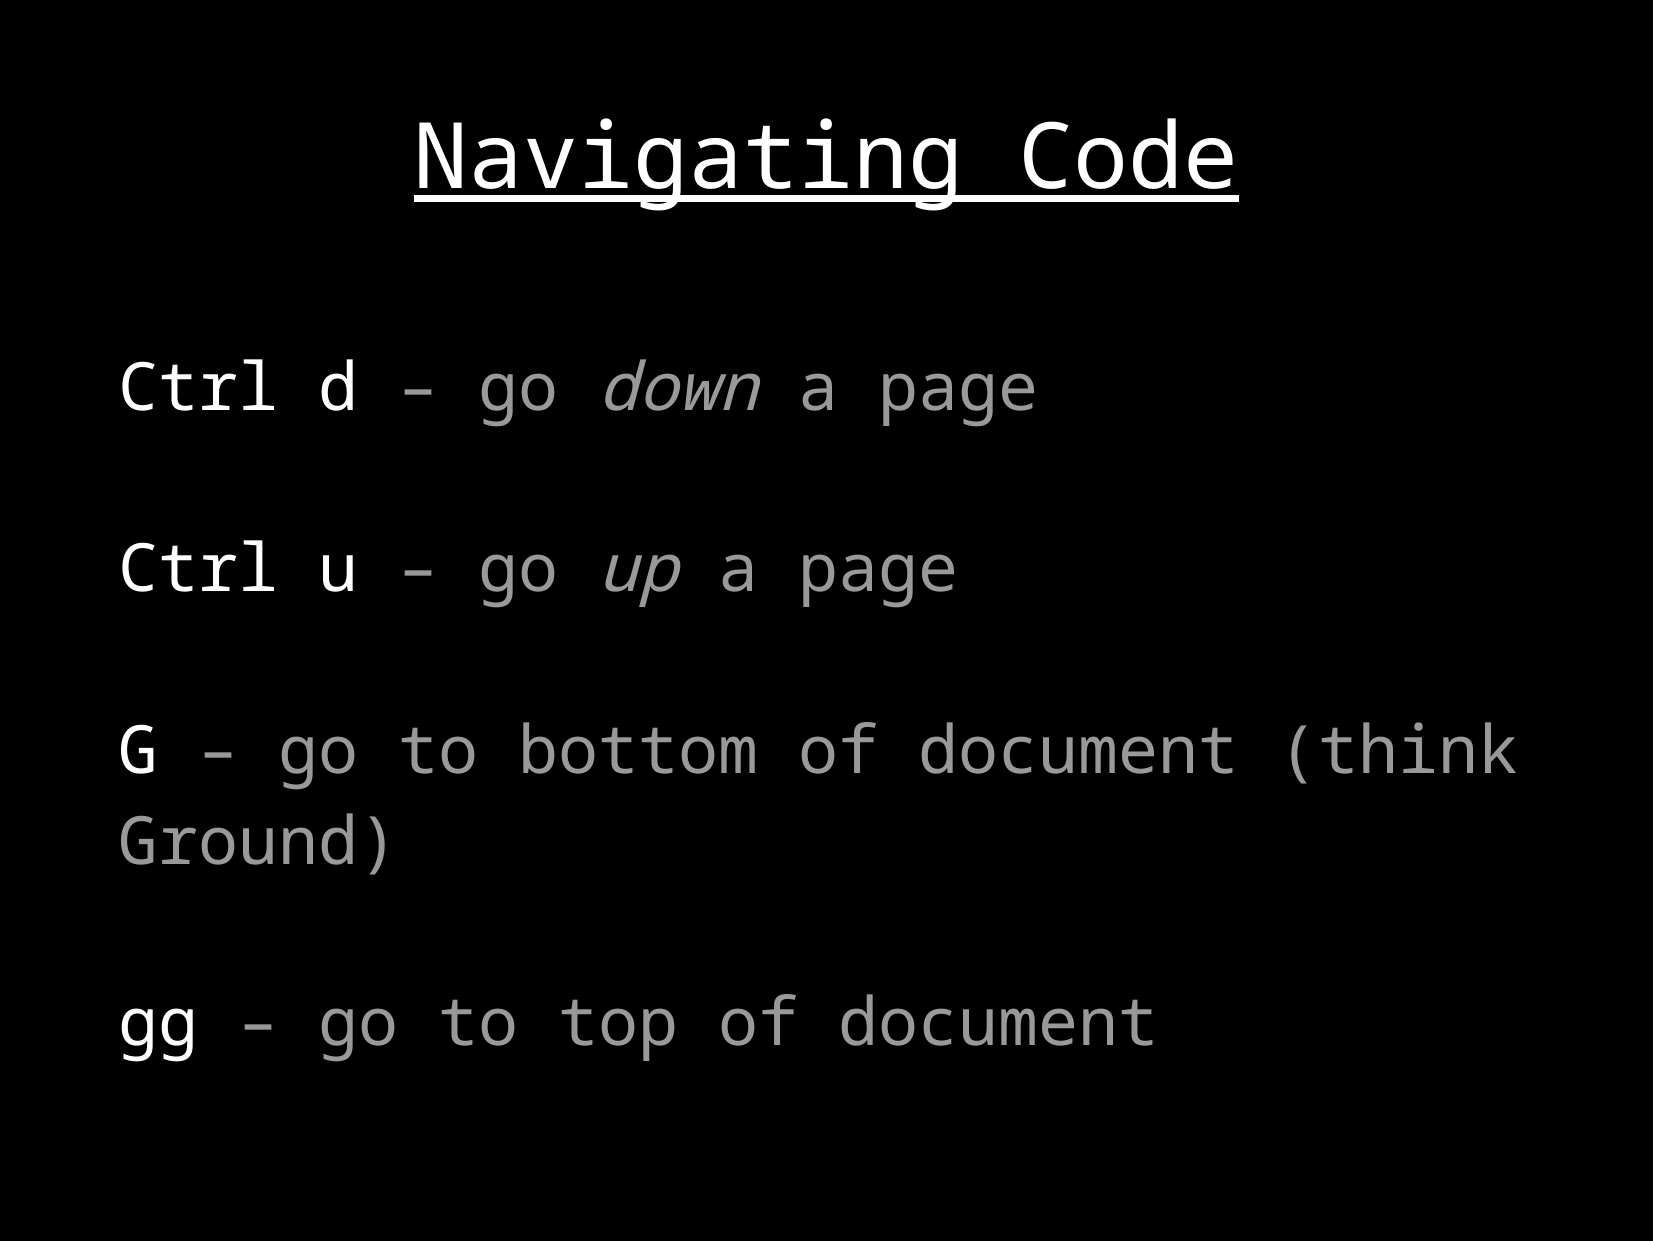

# Navigating Code
Ctrl d – go down a page
Ctrl u – go up a page
G – go to bottom of document (think Ground)
gg – go to top of document